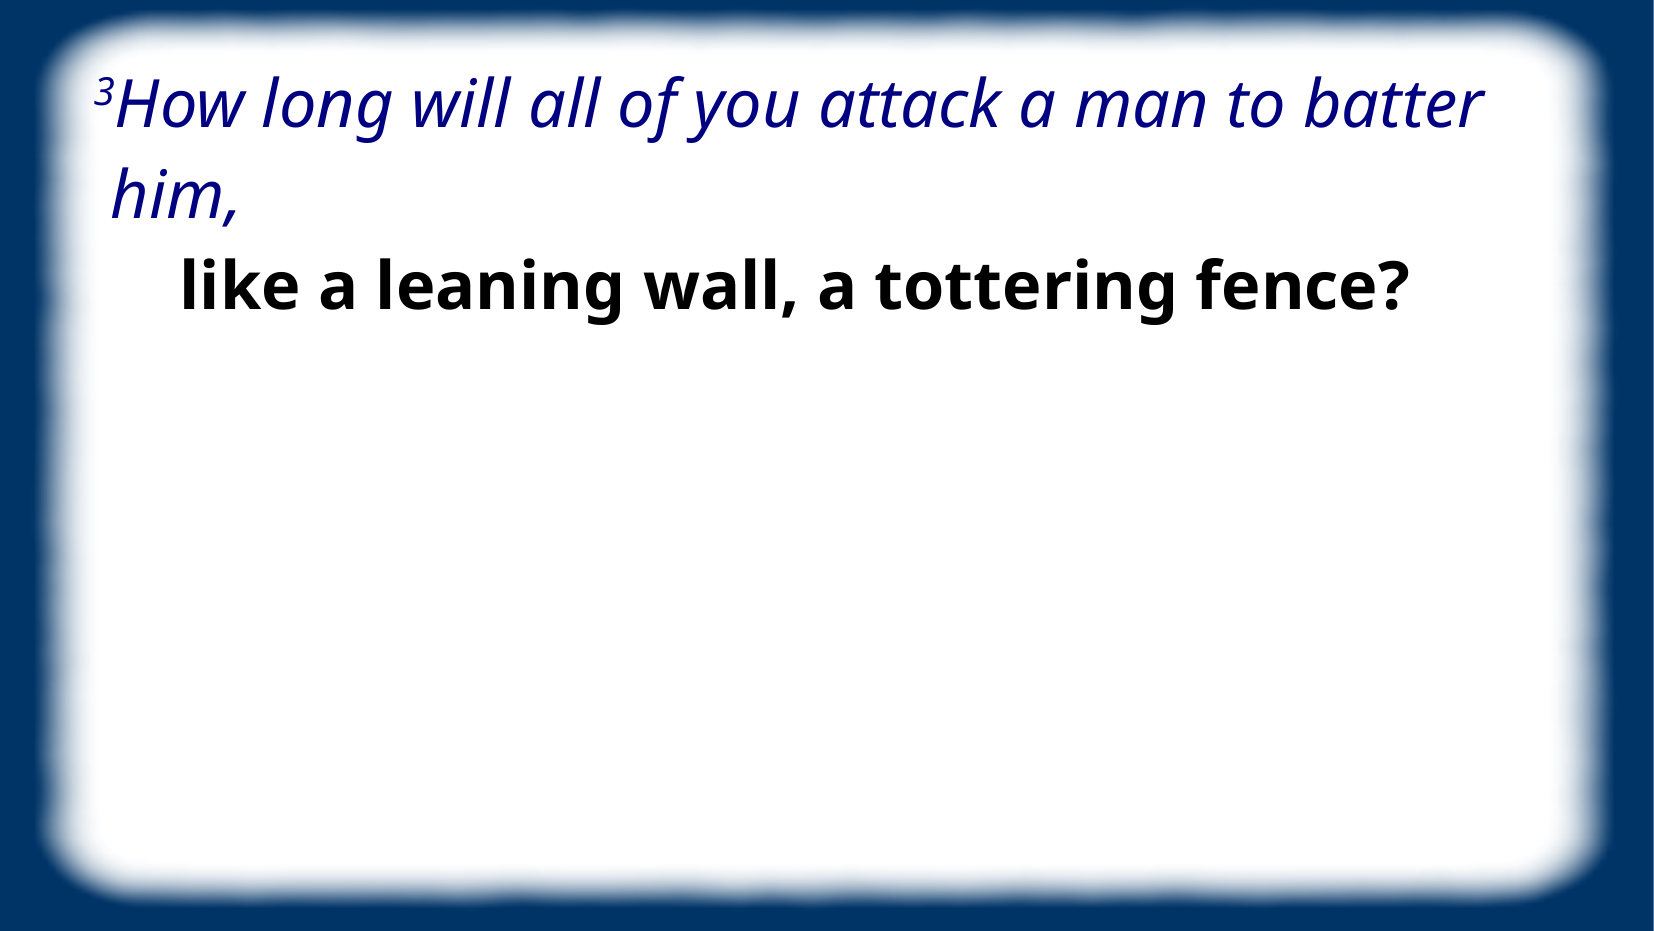

3How long will all of you attack a man to batter
 him,
 like a leaning wall, a tottering fence?